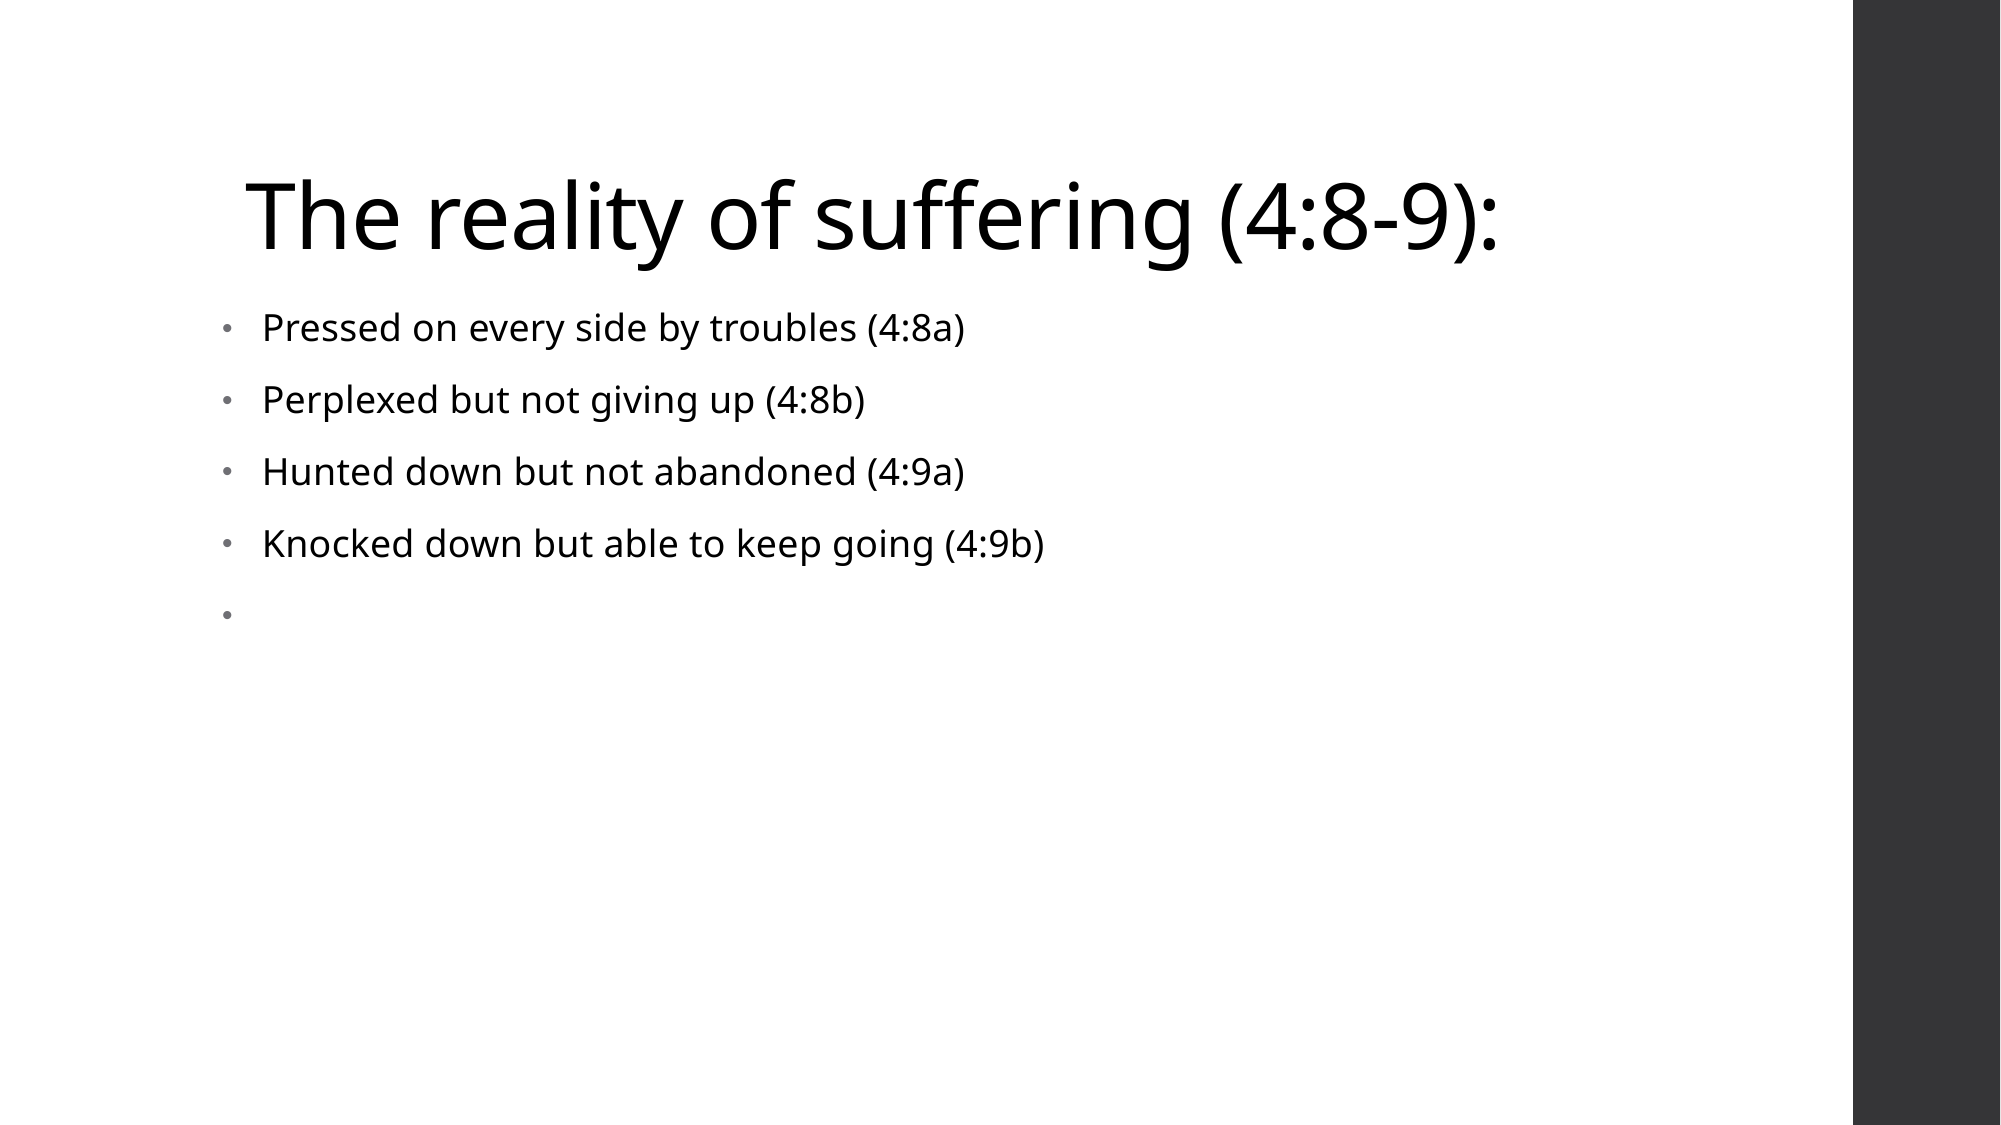

# The reality of suffering (4:8-9):
 Pressed on every side by troubles (4:8a)
 Perplexed but not giving up (4:8b)
 Hunted down but not abandoned (4:9a)
 Knocked down but able to keep going (4:9b)